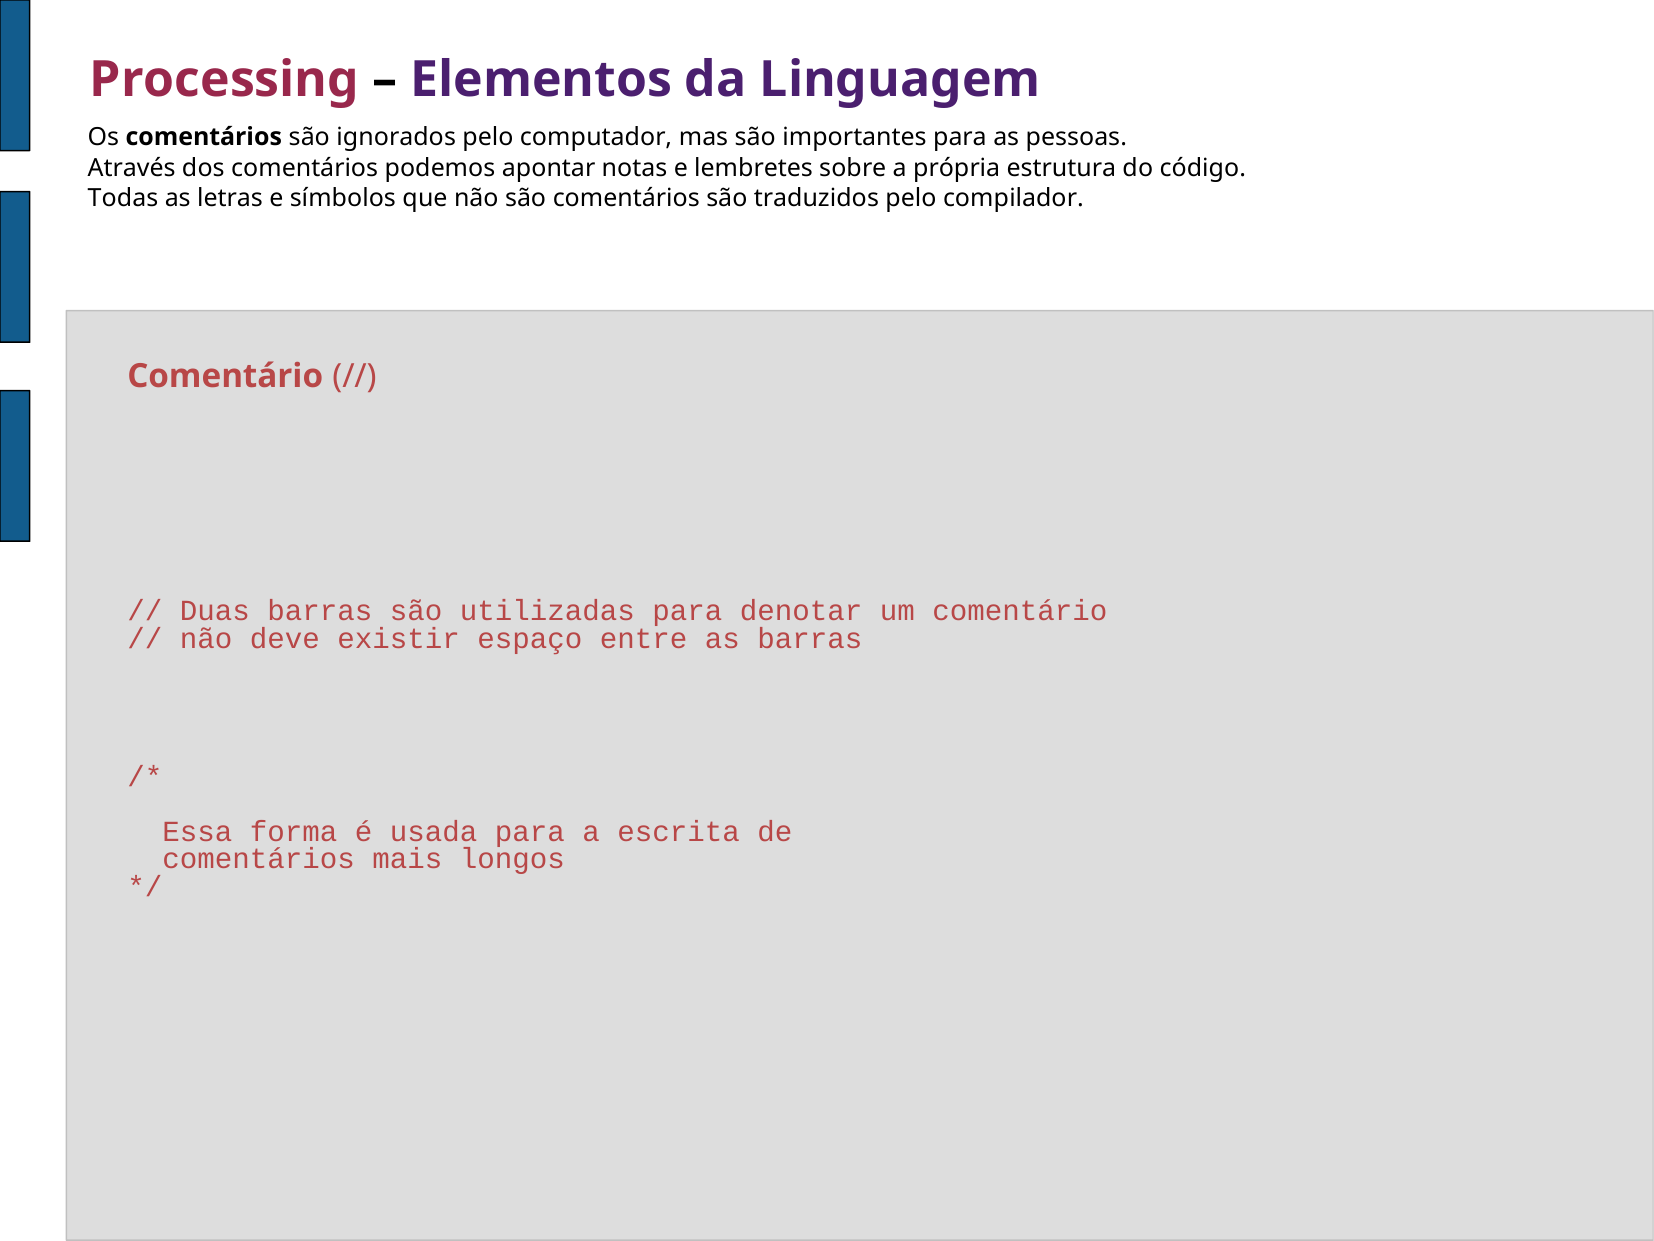

Processing – Elementos da Linguagem
Os comentários são ignorados pelo computador, mas são importantes para as pessoas.
Através dos comentários podemos apontar notas e lembretes sobre a própria estrutura do código.
Todas as letras e símbolos que não são comentários são traduzidos pelo compilador.
Comentário (//)
// Duas barras são utilizadas para denotar um comentário
// não deve existir espaço entre as barras
/*
 Essa forma é usada para a escrita de
 comentários mais longos
*/